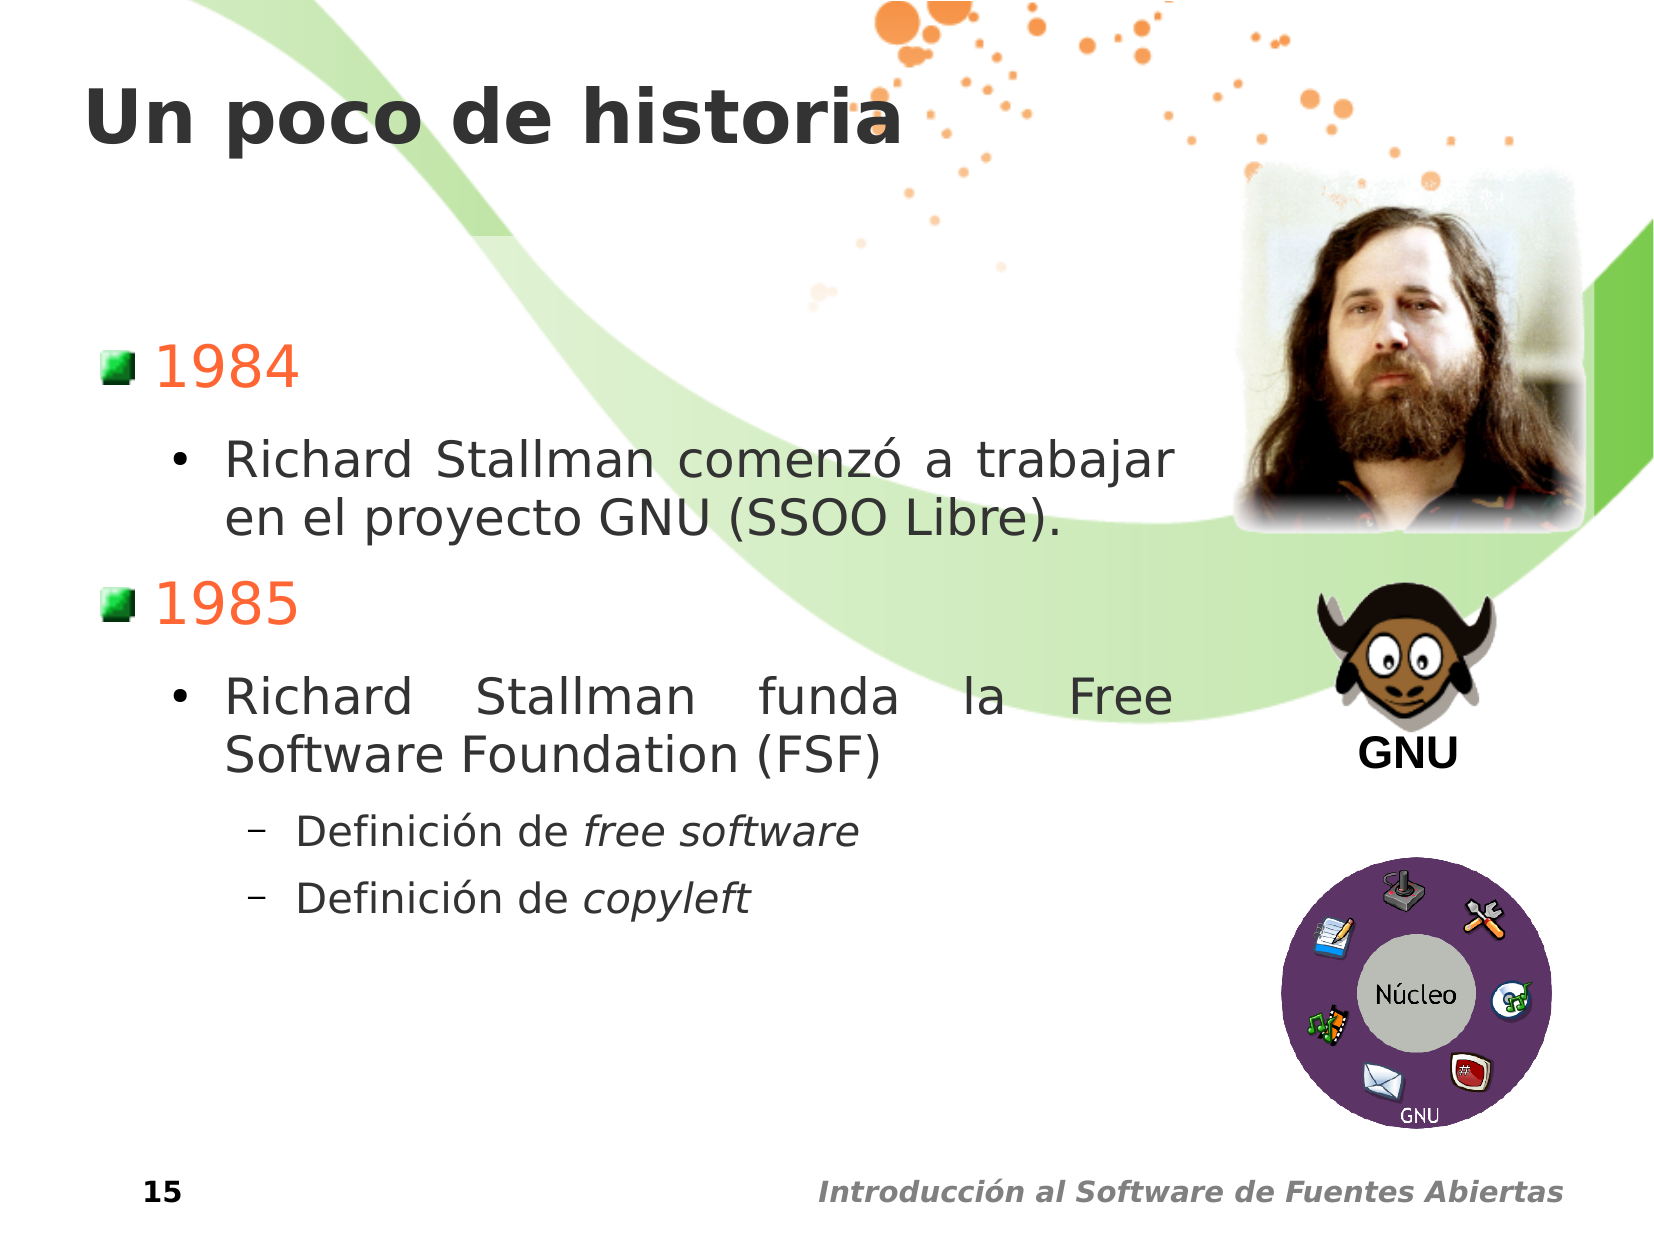

# Un poco de historia
GNU
1984
Richard Stallman comenzó a trabajar en el proyecto GNU (SSOO Libre).
1985
Richard Stallman funda la Free Software Foundation (FSF)
Definición de free software
Definición de copyleft